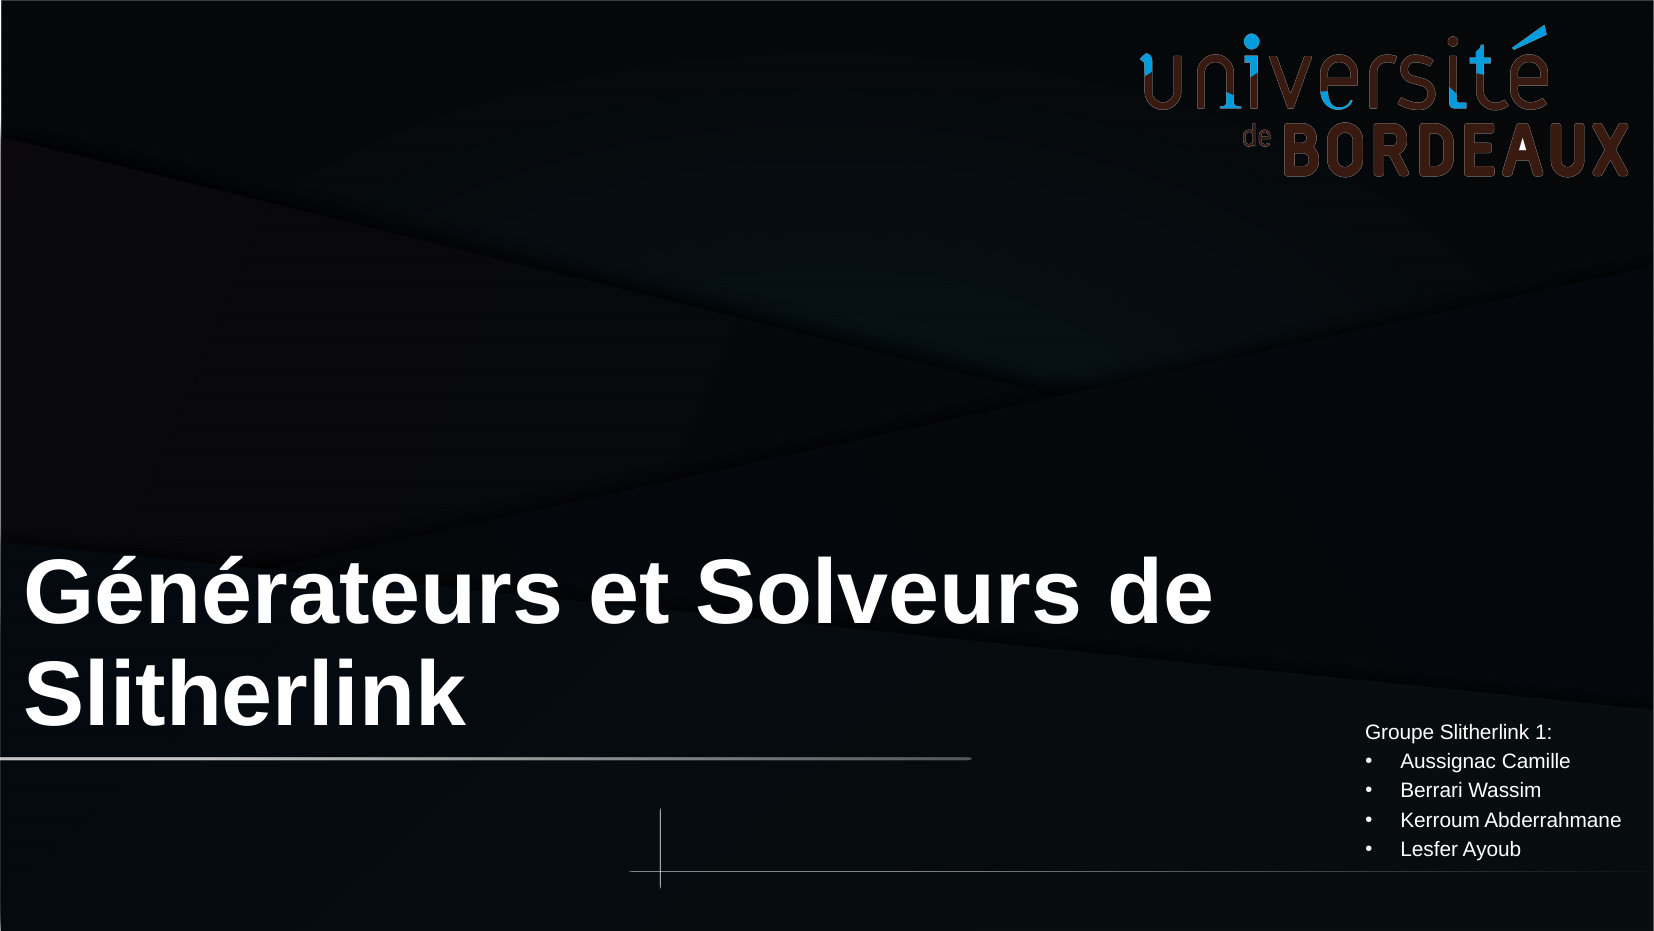

# Générateurs et Solveurs de Slitherlink
Groupe Slitherlink 1:
Aussignac Camille
Berrari Wassim
Kerroum Abderrahmane
Lesfer Ayoub